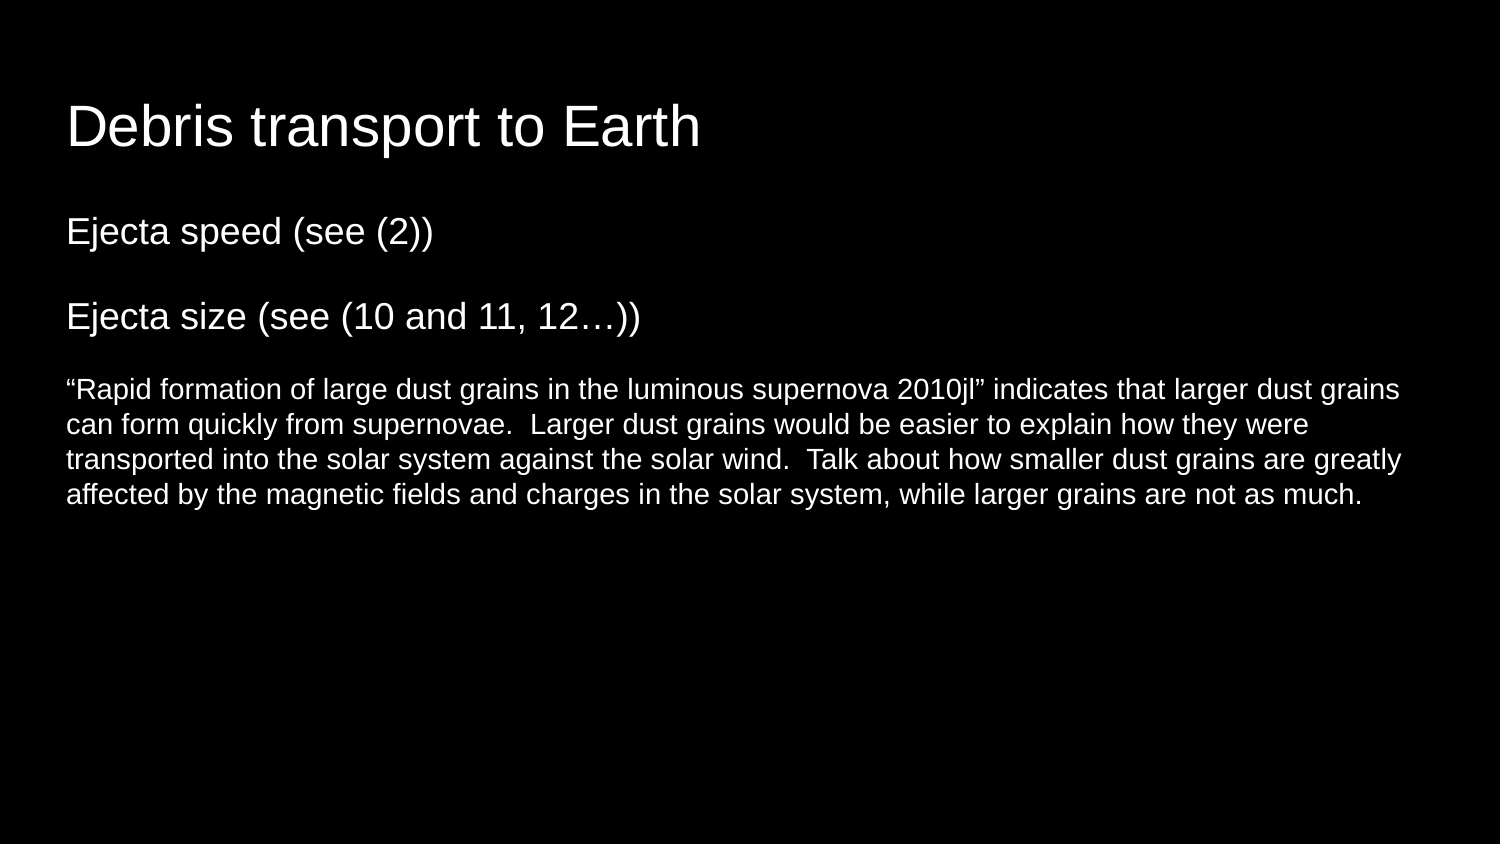

# Debris transport to Earth
Ejecta speed (see (2))
Ejecta size (see (10 and 11, 12…))
“Rapid formation of large dust grains in the luminous supernova 2010jl” indicates that larger dust grains can form quickly from supernovae. Larger dust grains would be easier to explain how they were transported into the solar system against the solar wind. Talk about how smaller dust grains are greatly affected by the magnetic fields and charges in the solar system, while larger grains are not as much.